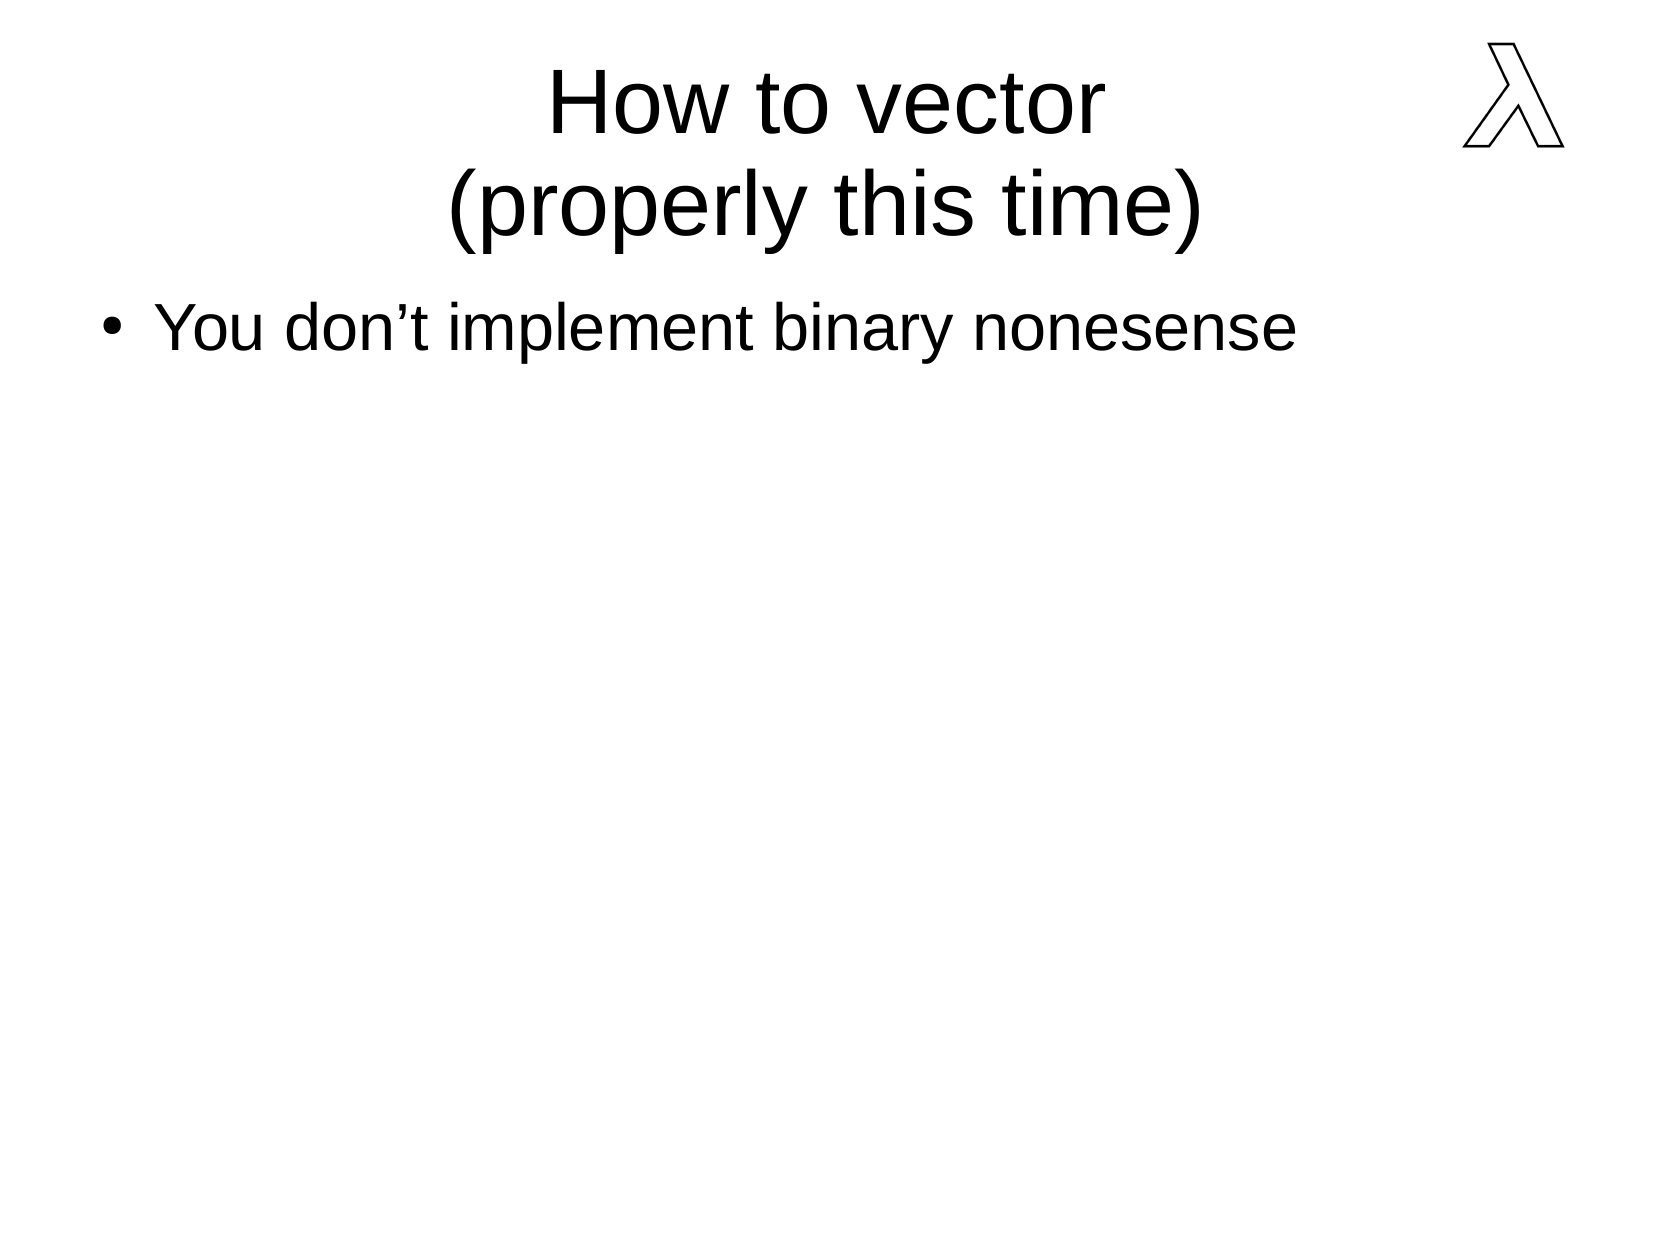

# How to vector (properly this time)
You don’t implement binary nonesense